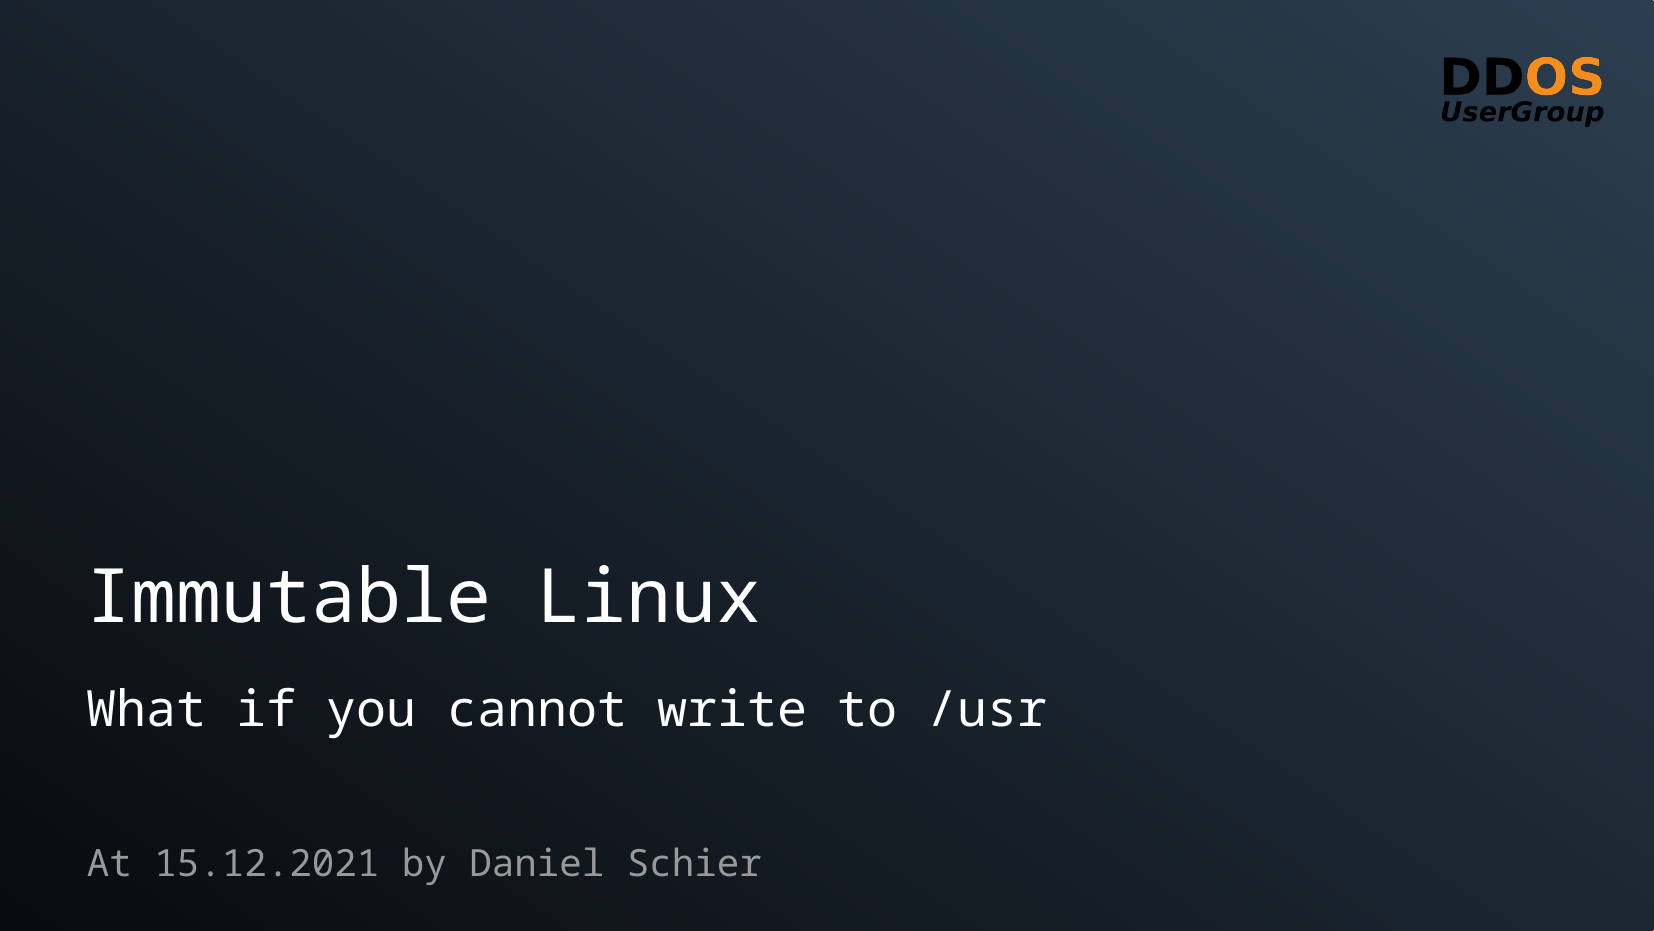

# Immutable Linux
What if you cannot write to /usr
At 15.12.2021 by Daniel Schier